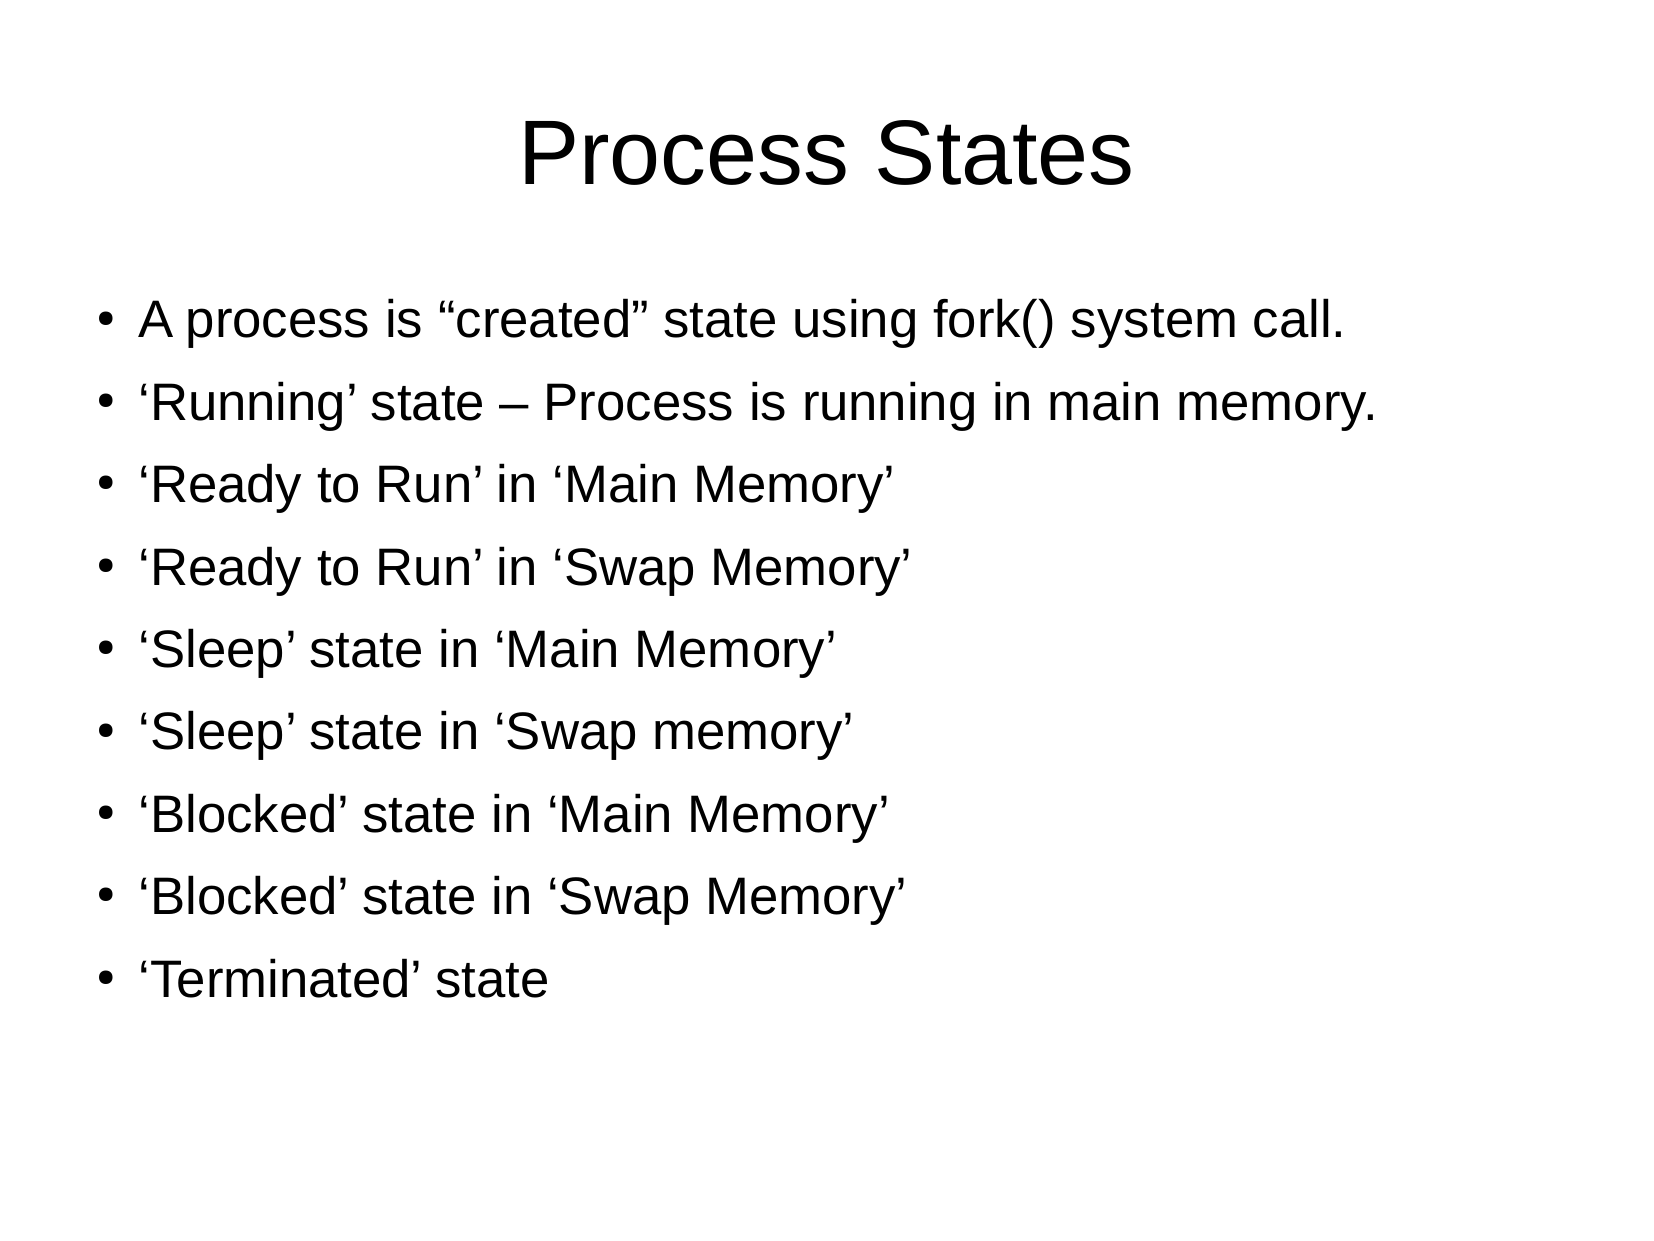

# Process States
A process is “created” state using fork() system call.
‘Running’ state – Process is running in main memory.
‘Ready to Run’ in ‘Main Memory’
‘Ready to Run’ in ‘Swap Memory’
‘Sleep’ state in ‘Main Memory’
‘Sleep’ state in ‘Swap memory’
‘Blocked’ state in ‘Main Memory’
‘Blocked’ state in ‘Swap Memory’
‘Terminated’ state